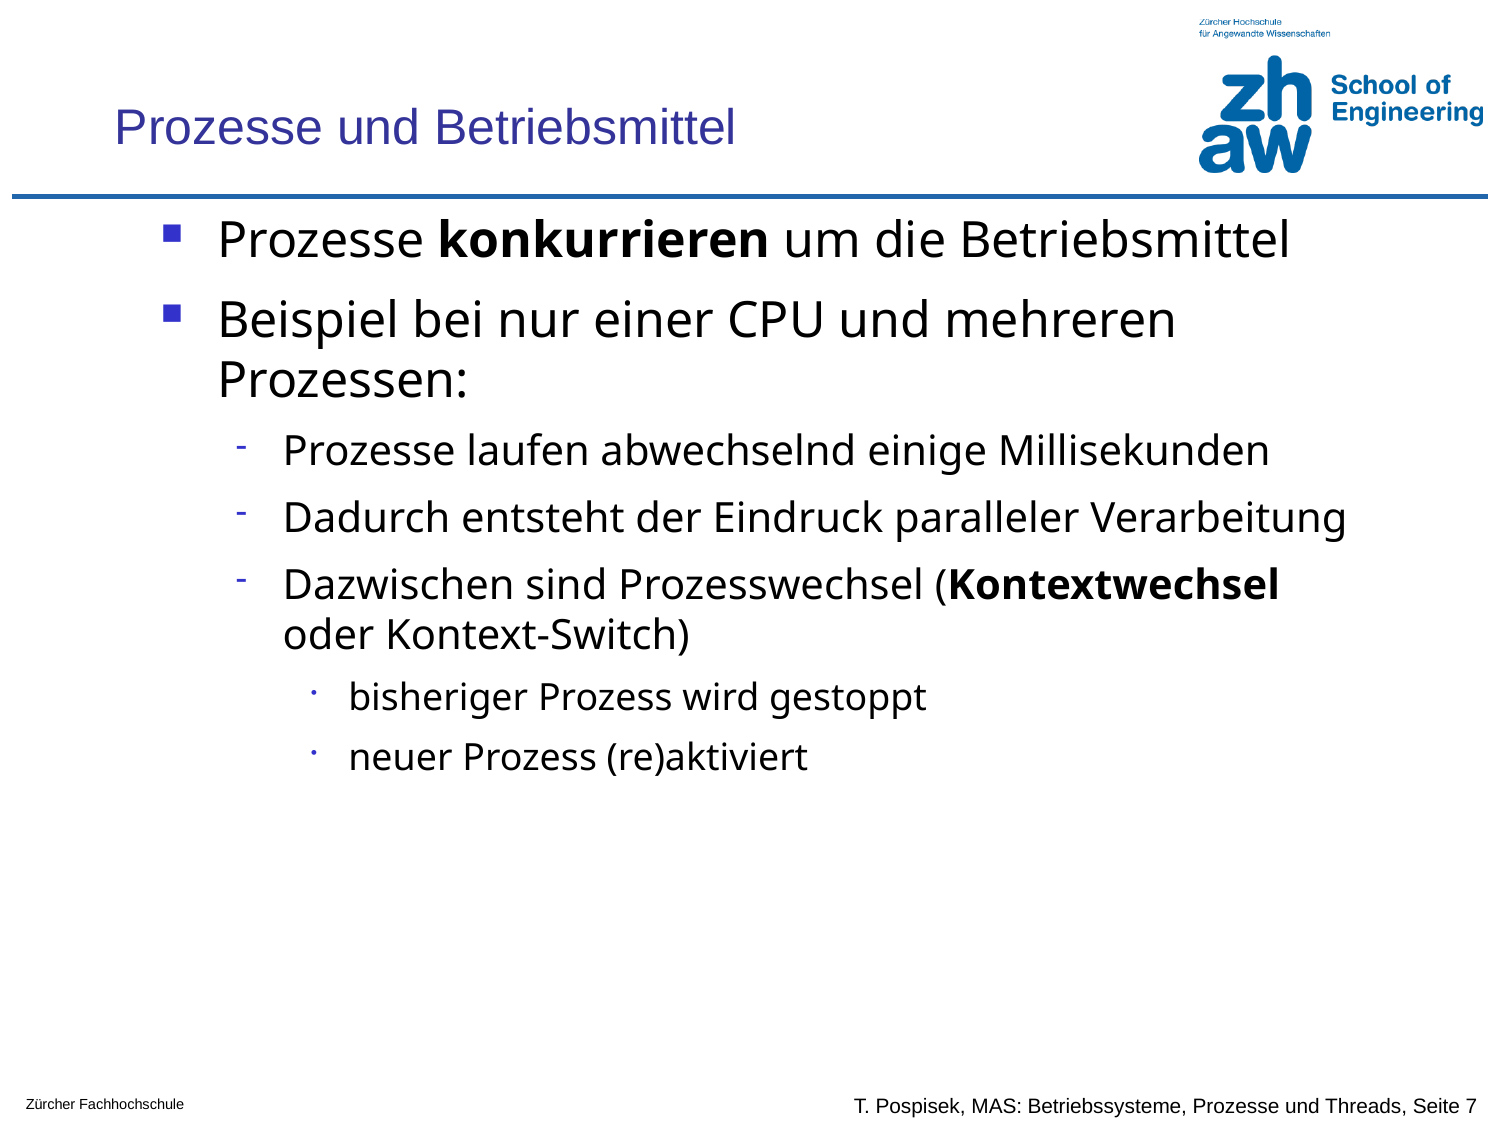

# Prozesse und Betriebsmittel
Prozesse konkurrieren um die Betriebsmittel
Beispiel bei nur einer CPU und mehreren Prozessen:
Prozesse laufen abwechselnd einige Millisekunden
Dadurch entsteht der Eindruck paralleler Verarbeitung
Dazwischen sind Prozesswechsel (Kontextwechsel oder Kontext-Switch)
bisheriger Prozess wird gestoppt
neuer Prozess (re)aktiviert